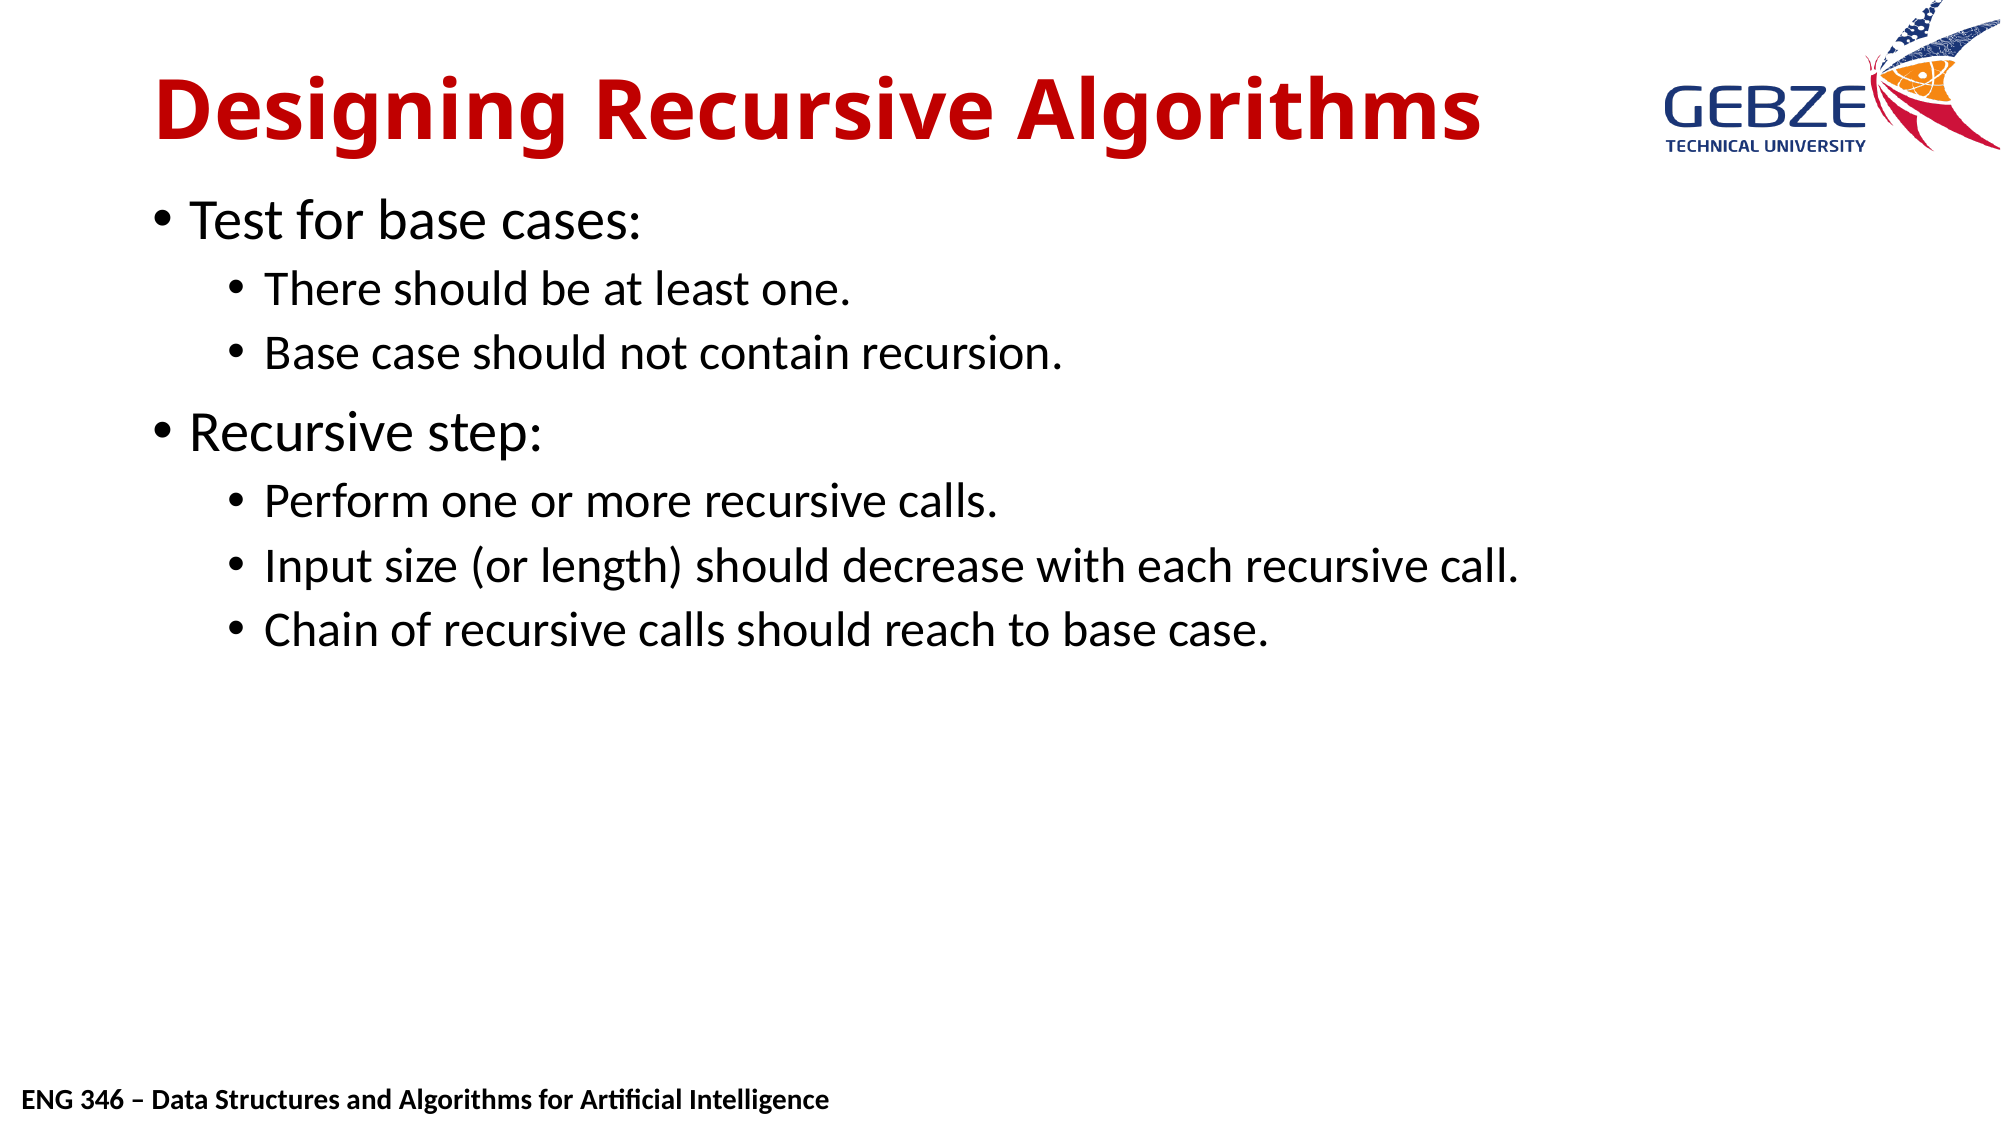

# Designing Recursive Algorithms
Test for base cases:
There should be at least one.
Base case should not contain recursion.
Recursive step:
Perform one or more recursive calls.
Input size (or length) should decrease with each recursive call.
Chain of recursive calls should reach to base case.